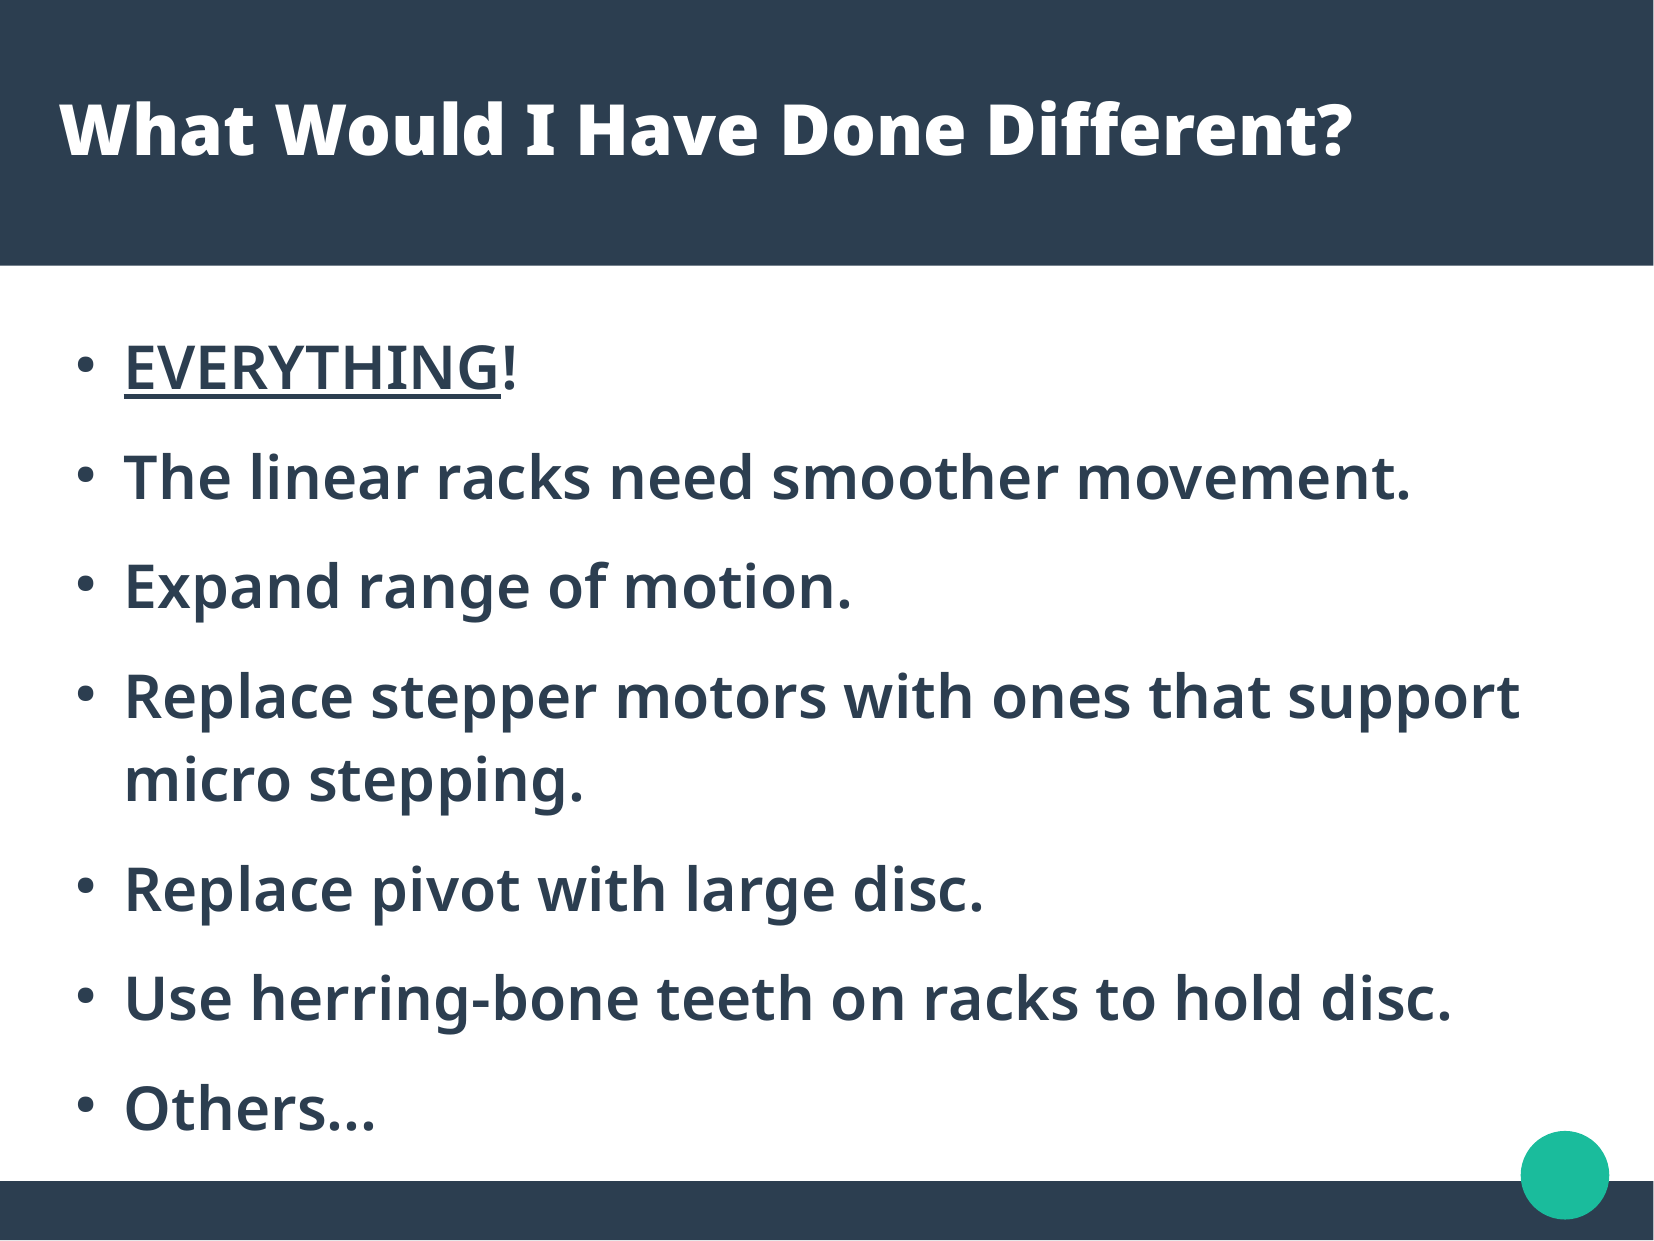

# What Would I Have Done Different?
EVERYTHING!
The linear racks need smoother movement.
Expand range of motion.
Replace stepper motors with ones that support micro stepping.
Replace pivot with large disc.
Use herring-bone teeth on racks to hold disc.
Others...